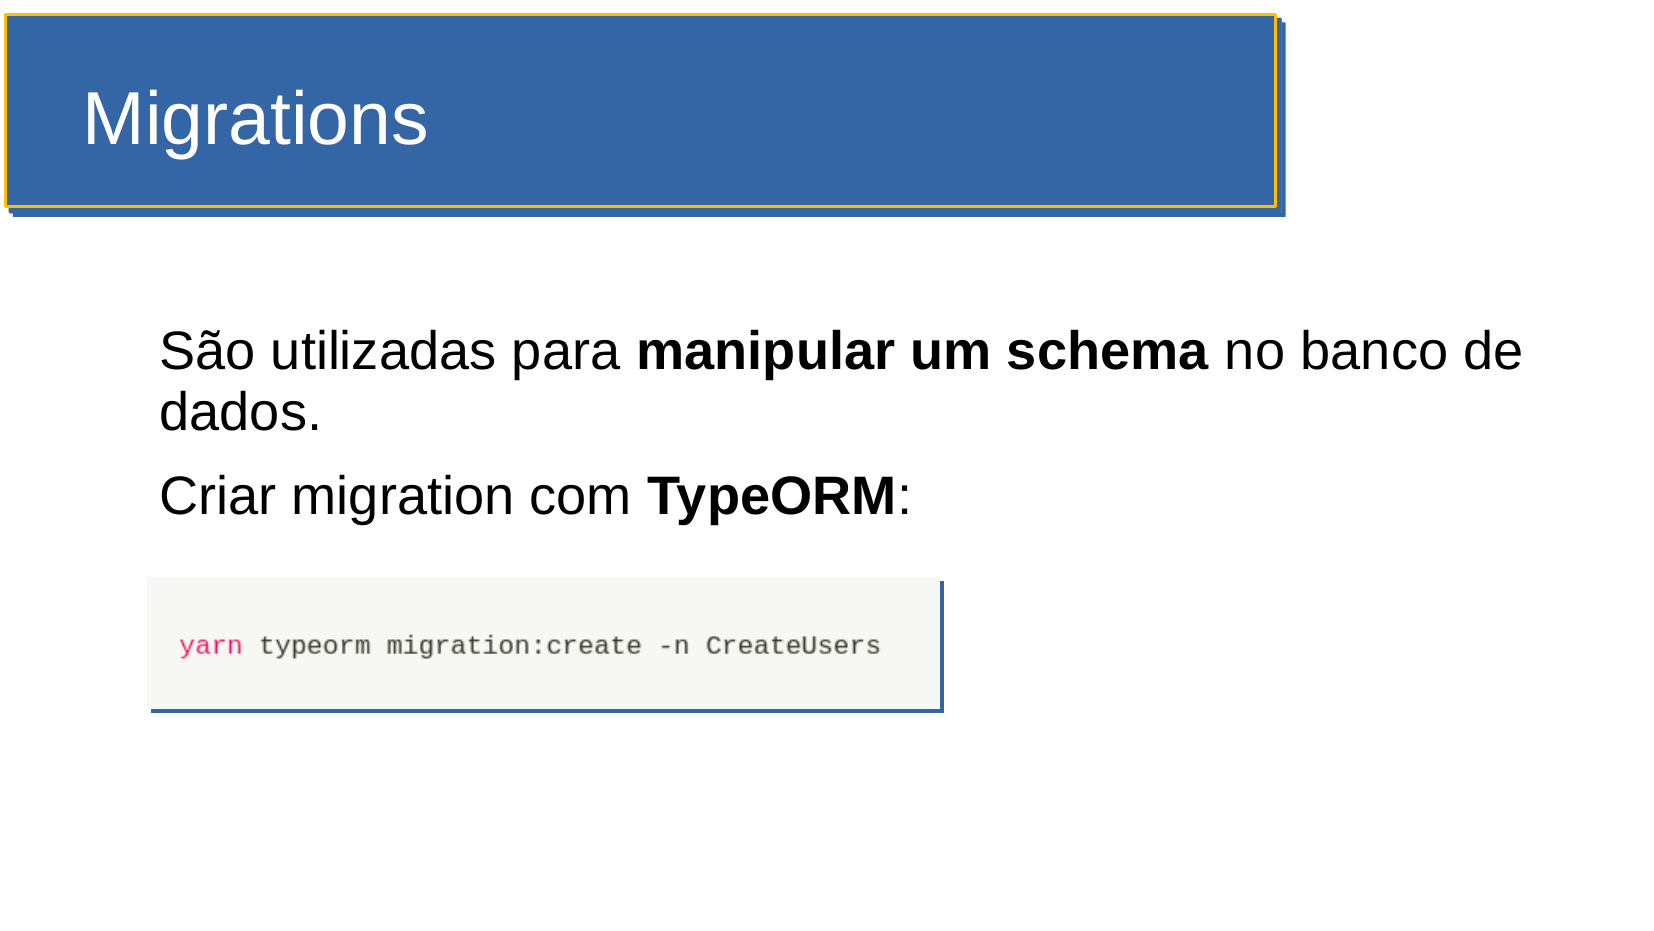

# Migrations
São utilizadas para manipular um schema no banco de dados.
Criar migration com TypeORM: